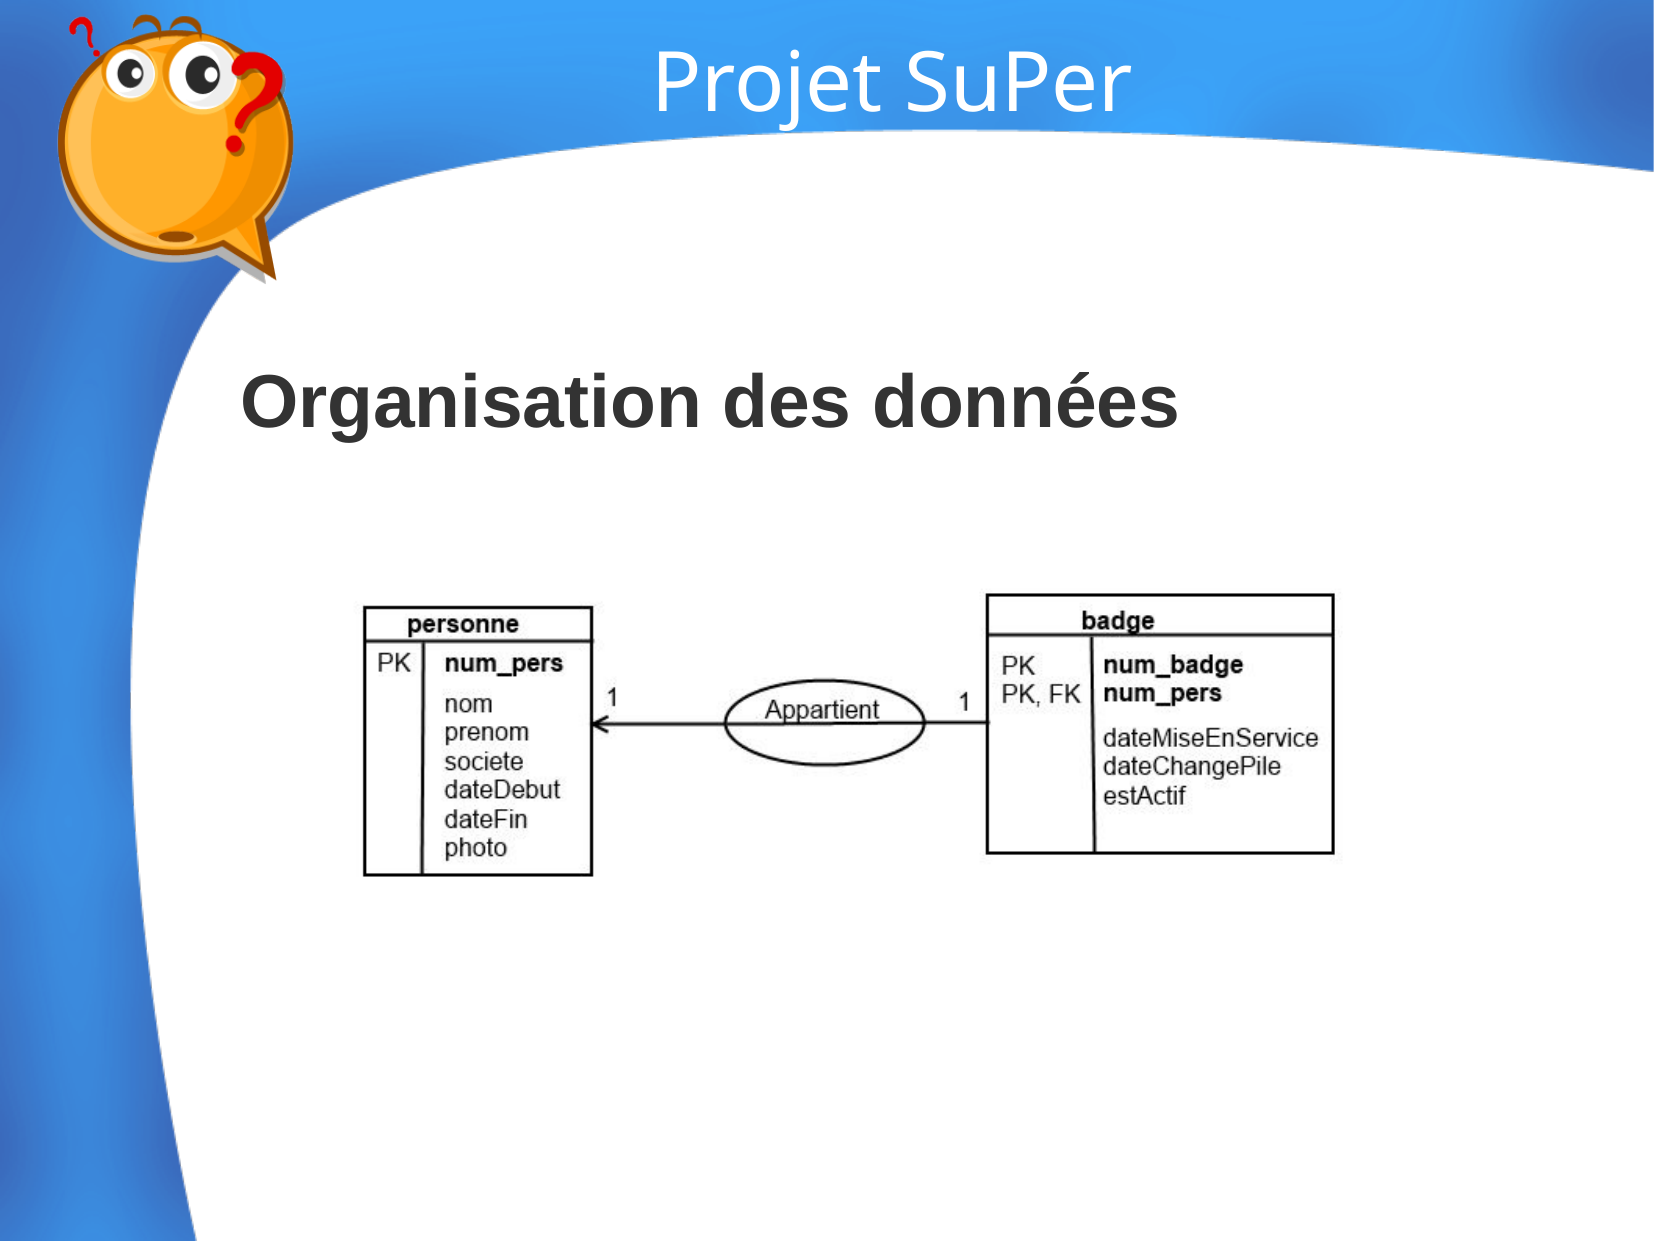

# Projet SuPer
Itération deux
Organisation des données
N. SCHERER - SuPer - Itération 2 - 2/3
6